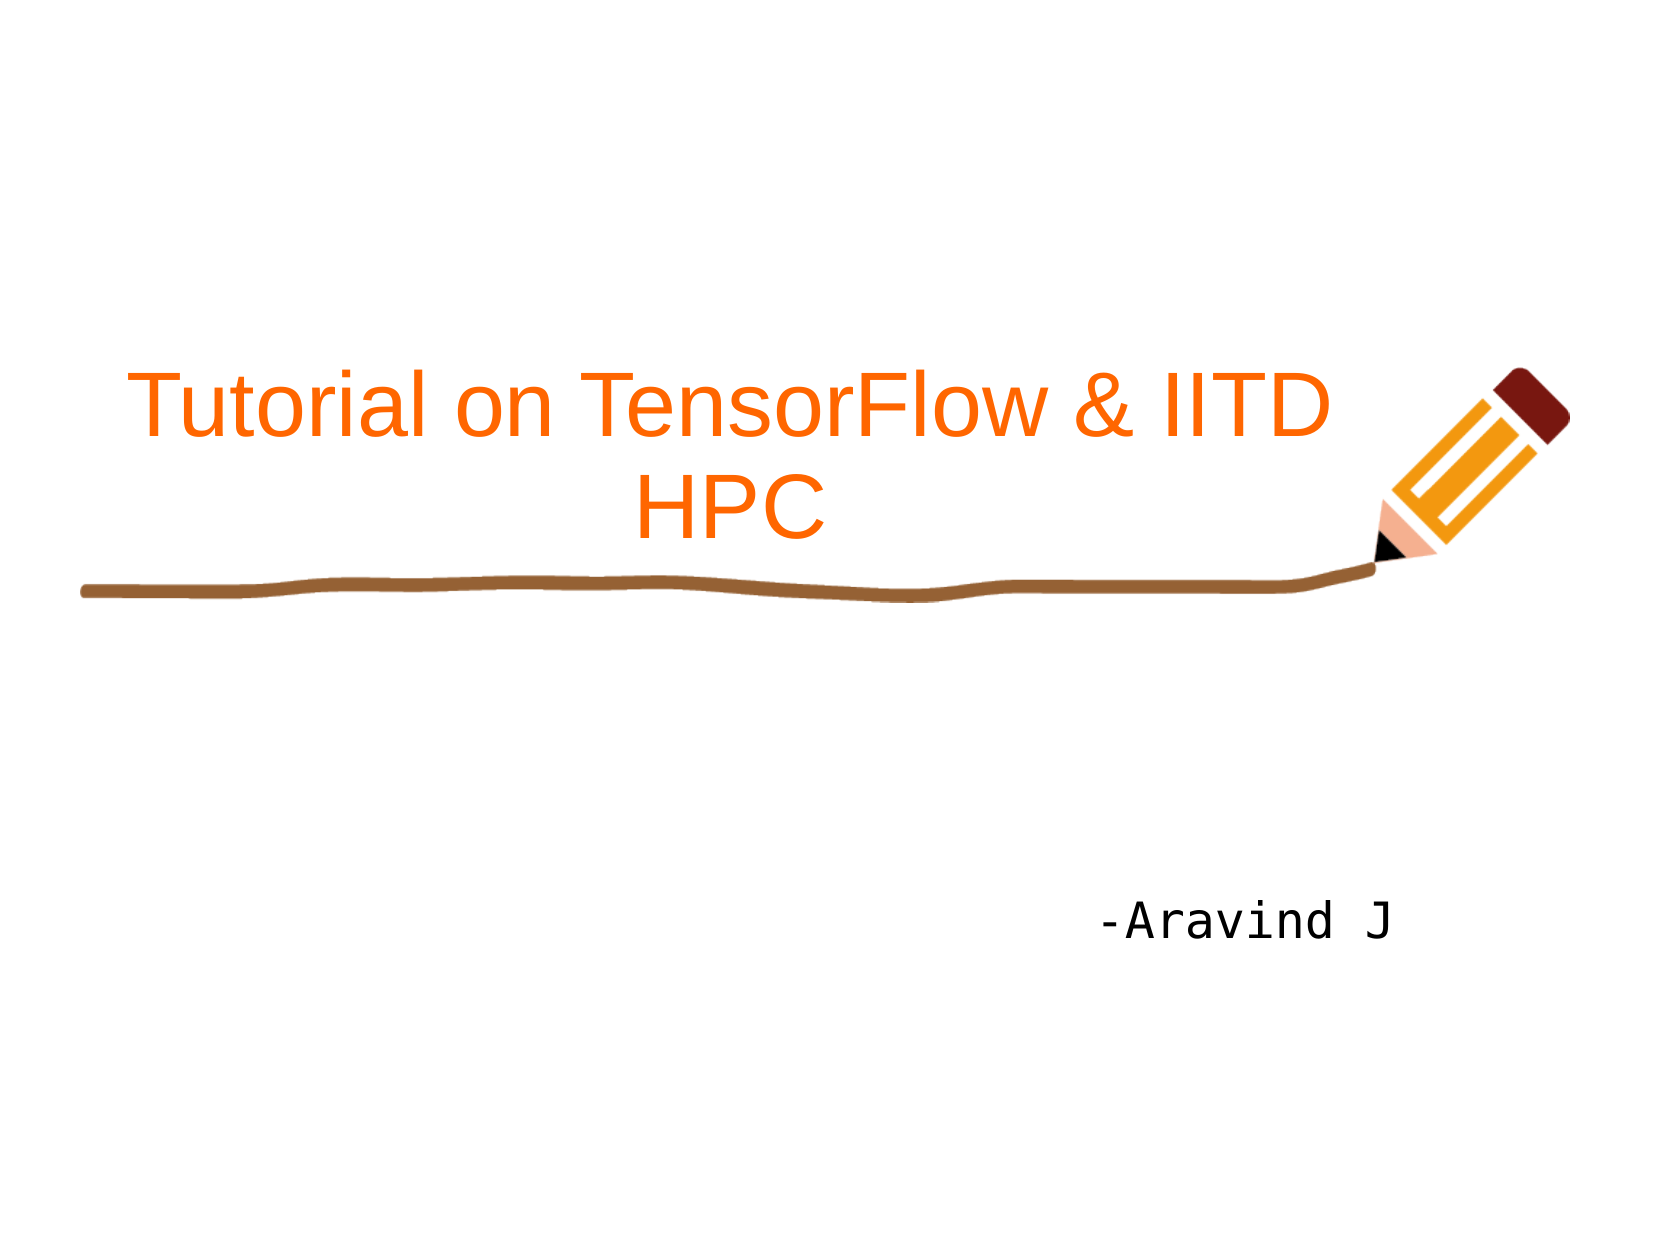

# Tutorial on TensorFlow & IITD HPC
-Aravind J